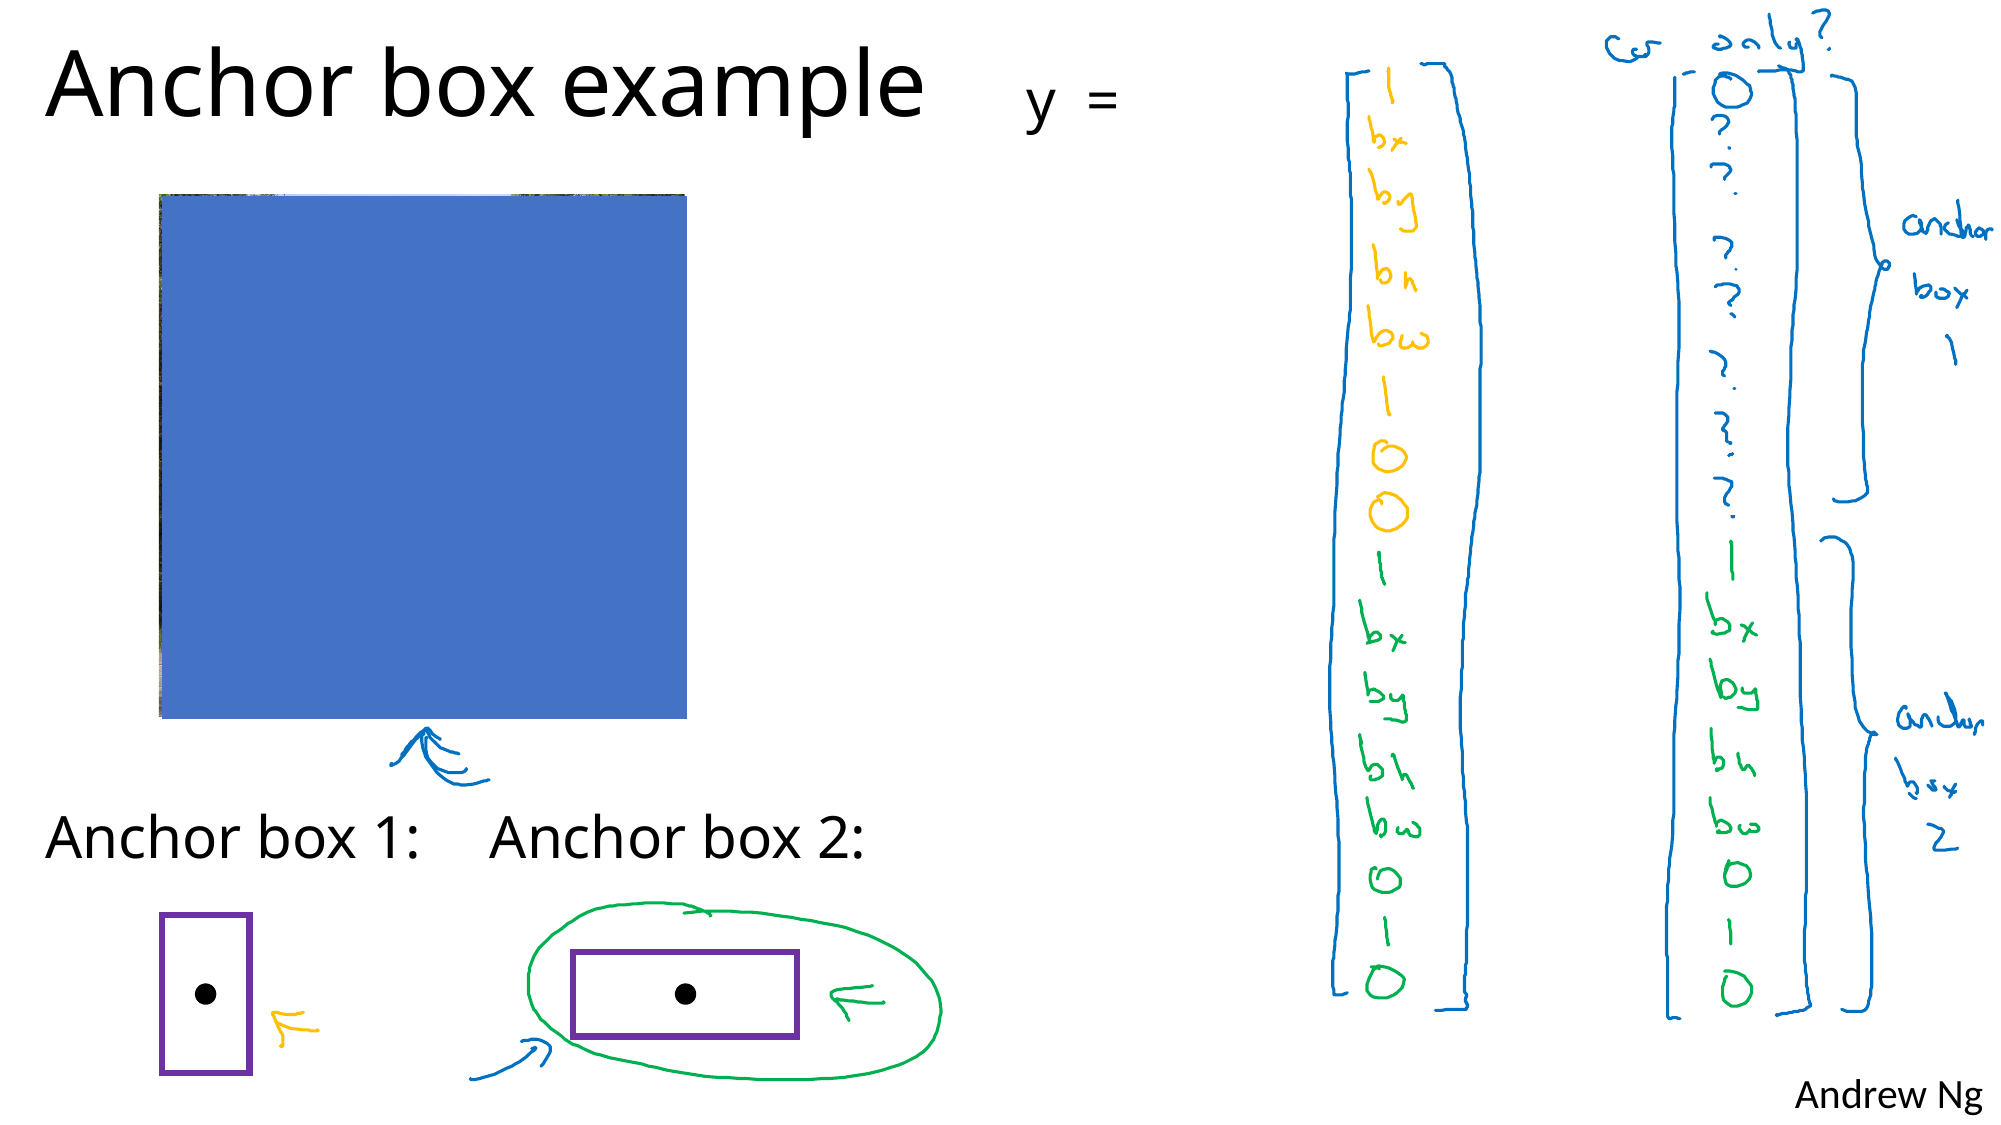

# Anchor box example
y =
| | | |
| --- | --- | --- |
| | | |
| | | |
Anchor box 1:
Anchor box 2: